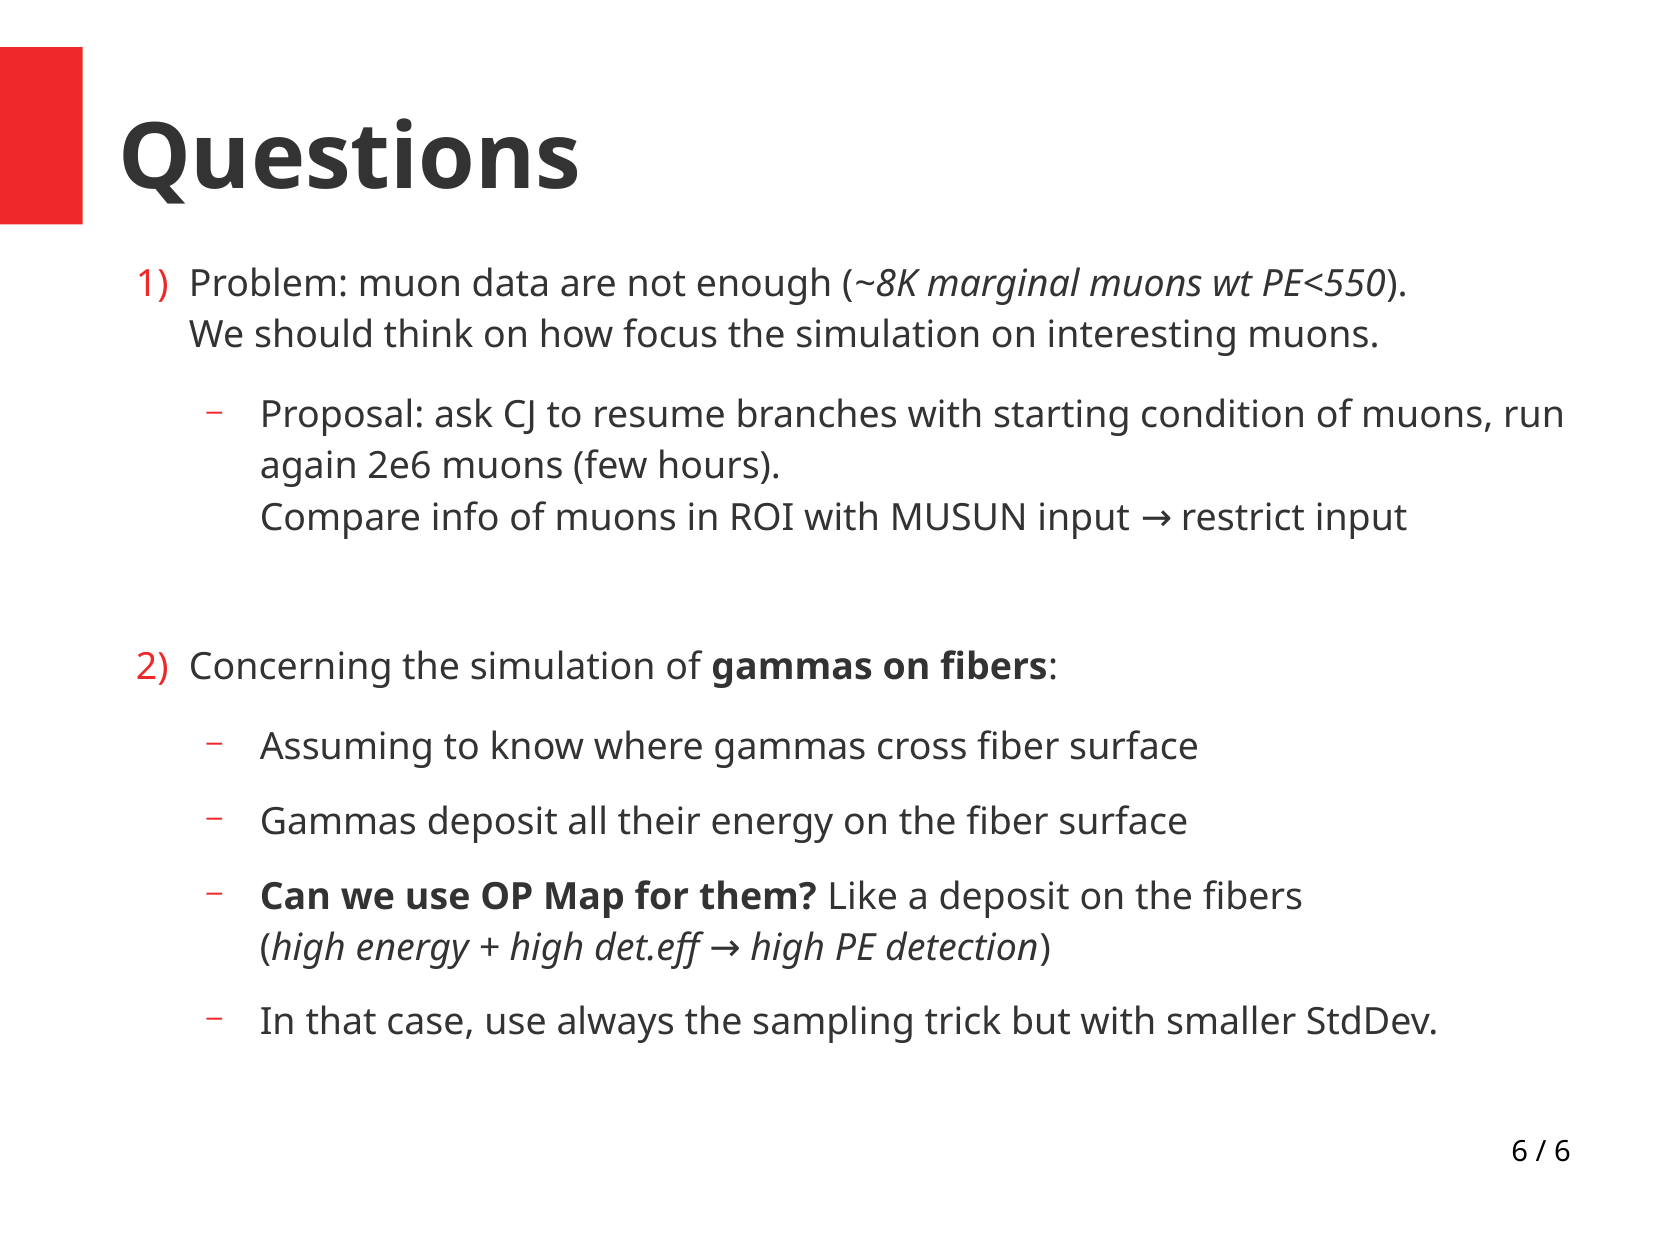

# Questions
Problem: muon data are not enough (~8K marginal muons wt PE<550).
We should think on how focus the simulation on interesting muons.
Proposal: ask CJ to resume branches with starting condition of muons, run again 2e6 muons (few hours).
Compare info of muons in ROI with MUSUN input → restrict input
Concerning the simulation of gammas on fibers:
Assuming to know where gammas cross fiber surface
Gammas deposit all their energy on the fiber surface
Can we use OP Map for them? Like a deposit on the fibers
(high energy + high det.eff → high PE detection)
In that case, use always the sampling trick but with smaller StdDev.
6